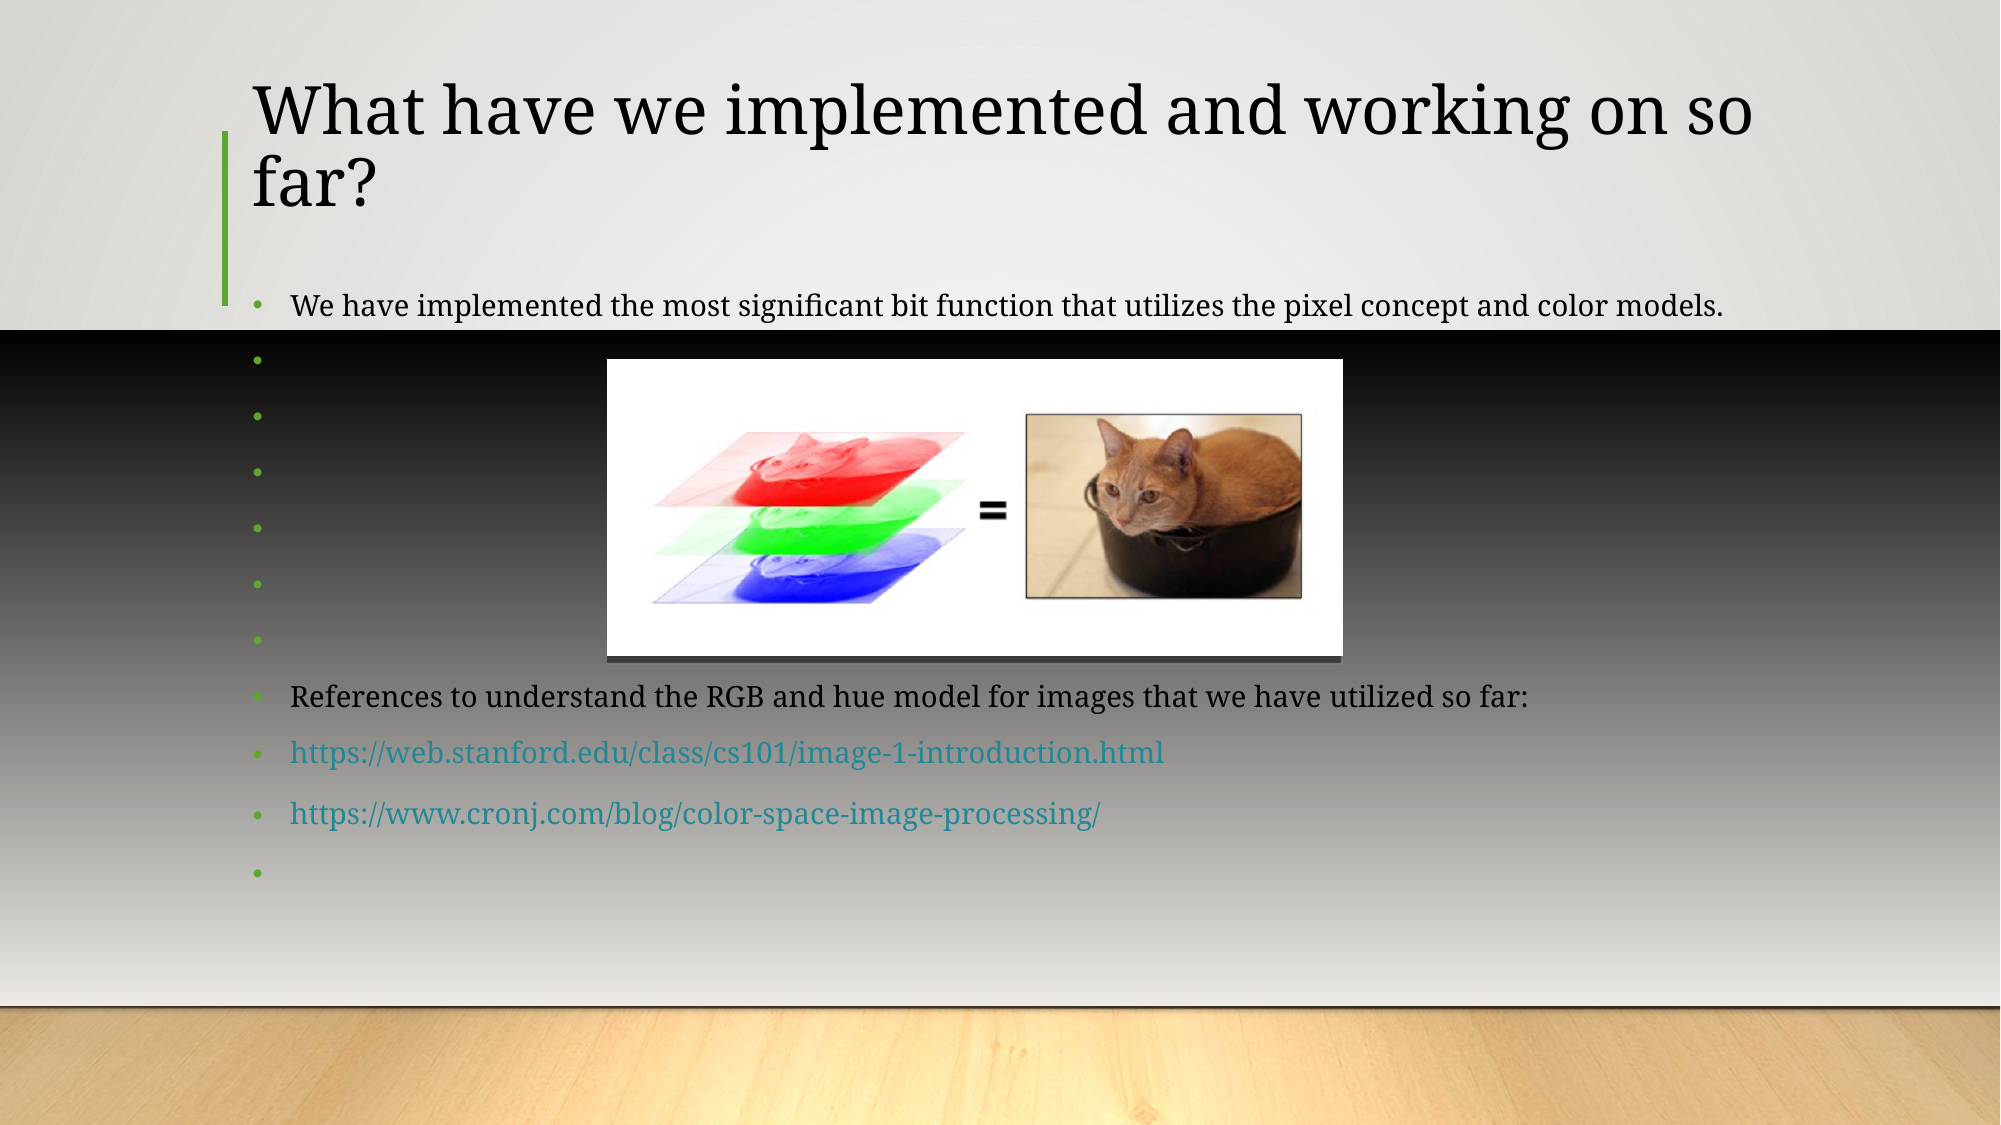

# What have we implemented and working on so far?
We have implemented the most significant bit function that utilizes the pixel concept and color models.
References to understand the RGB and hue model for images that we have utilized so far:
https://web.stanford.edu/class/cs101/image-1-introduction.html
https://www.cronj.com/blog/color-space-image-processing/